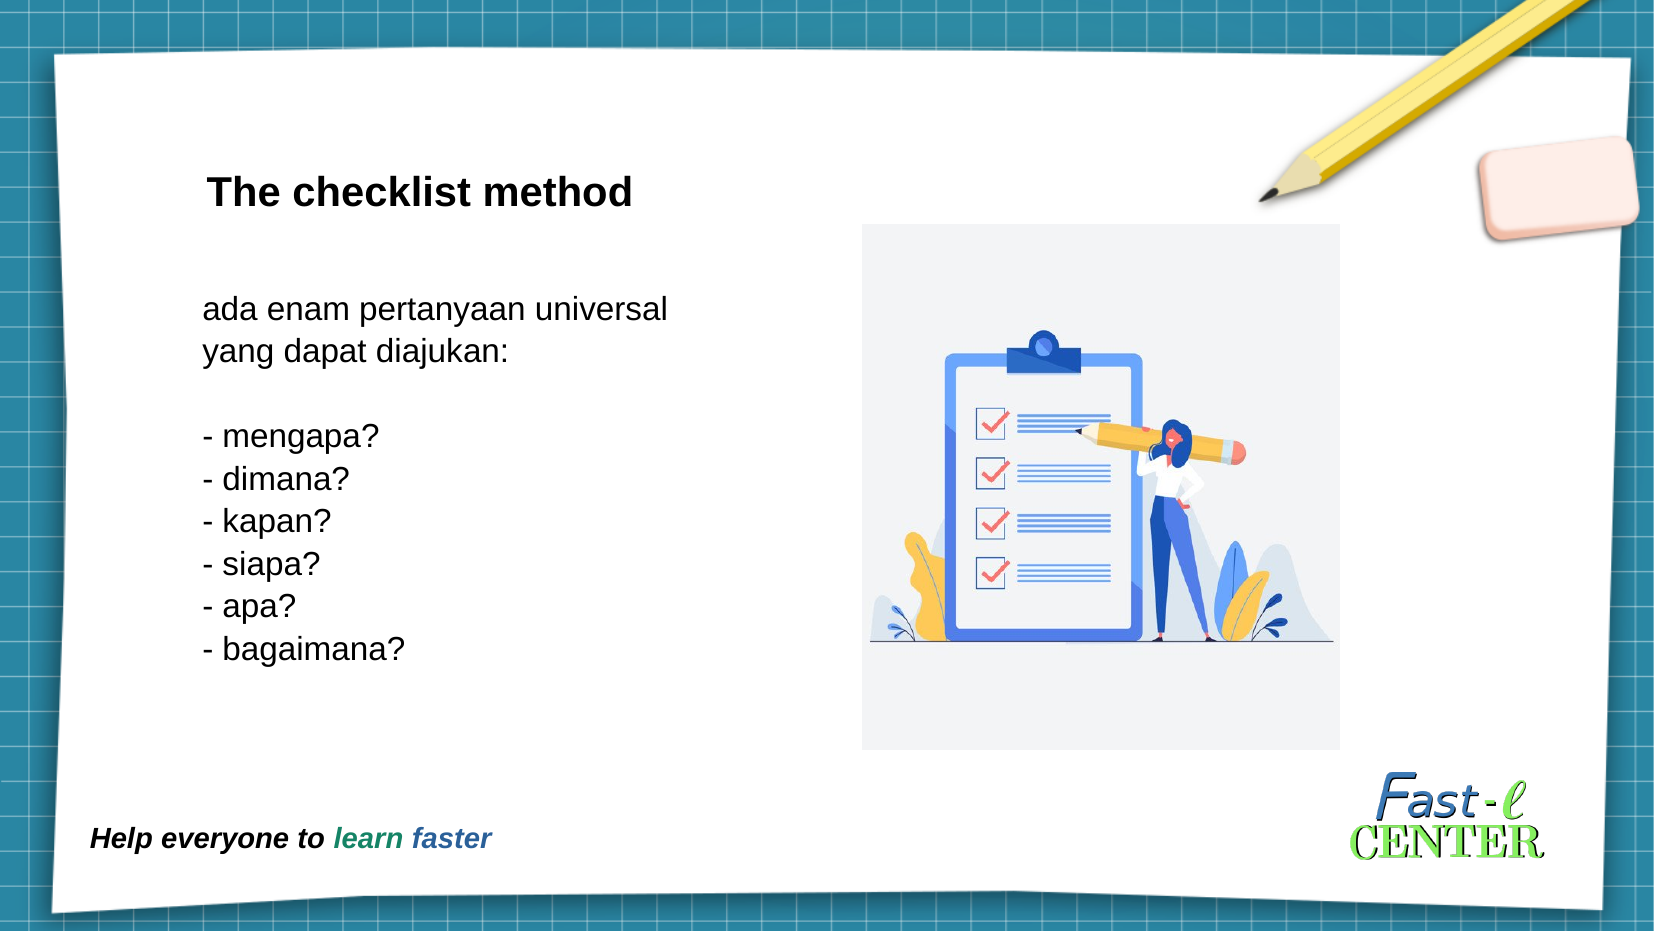

The checklist method
ada enam pertanyaan universal
yang dapat diajukan:
- mengapa?
- dimana?
- kapan?
- siapa?
- apa?
- bagaimana?
Help everyone to learn faster